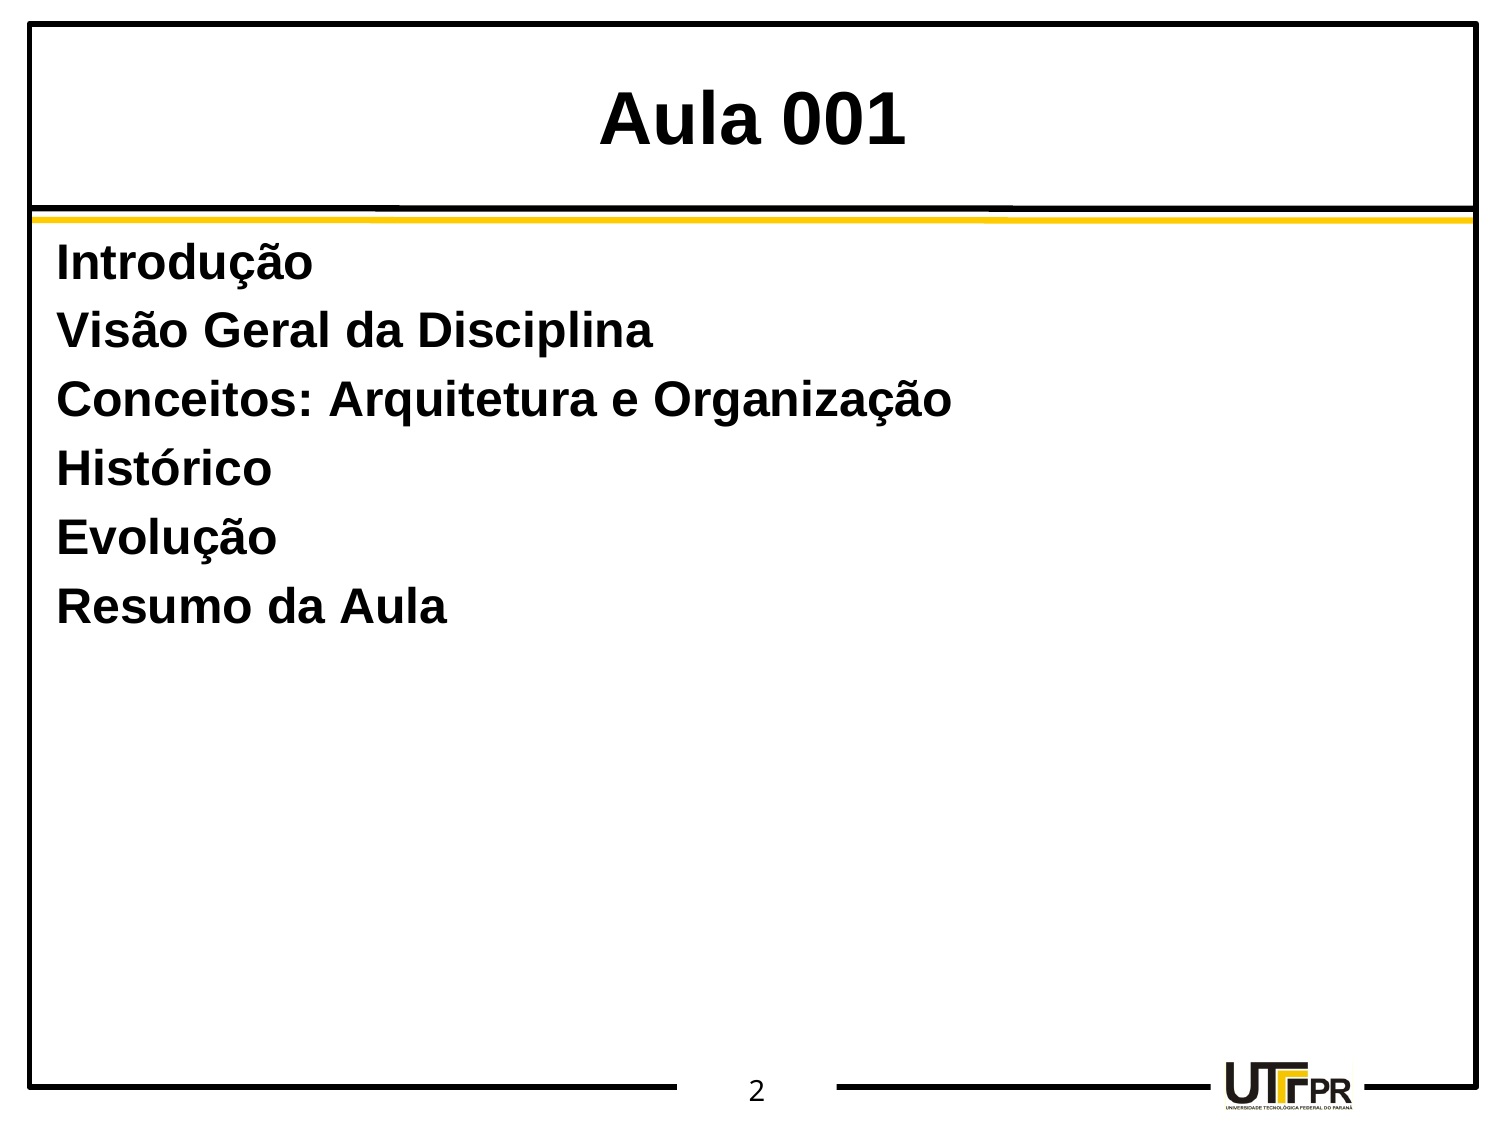

Aula 001
# Introdução
Visão Geral da Disciplina
Conceitos: Arquitetura e Organização
Histórico
Evolução
Resumo da Aula